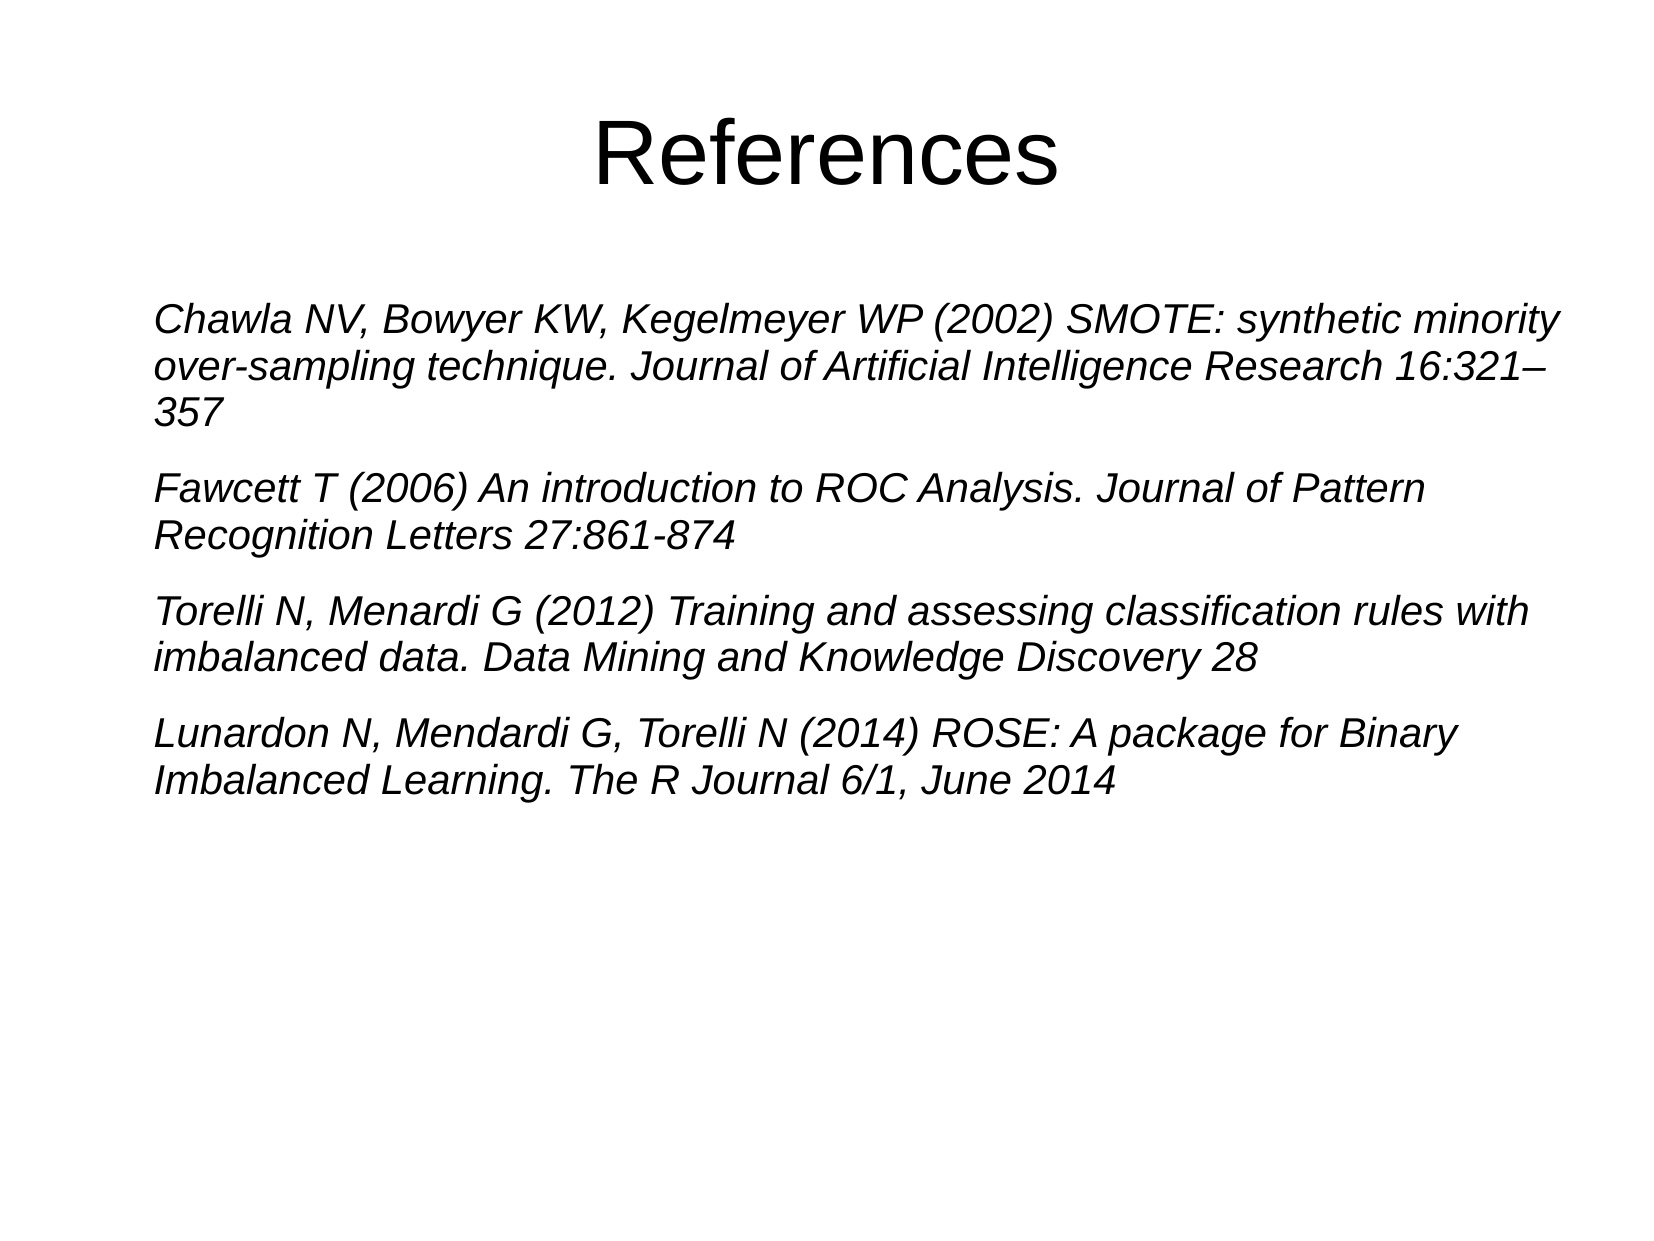

# References
Chawla NV, Bowyer KW, Kegelmeyer WP (2002) SMOTE: synthetic minority over-sampling technique. Journal of Artificial Intelligence Research 16:321–357
Fawcett T (2006) An introduction to ROC Analysis. Journal of Pattern Recognition Letters 27:861-874
Torelli N, Menardi G (2012) Training and assessing classification rules with imbalanced data. Data Mining and Knowledge Discovery 28
Lunardon N, Mendardi G, Torelli N (2014) ROSE: A package for Binary Imbalanced Learning. The R Journal 6/1, June 2014